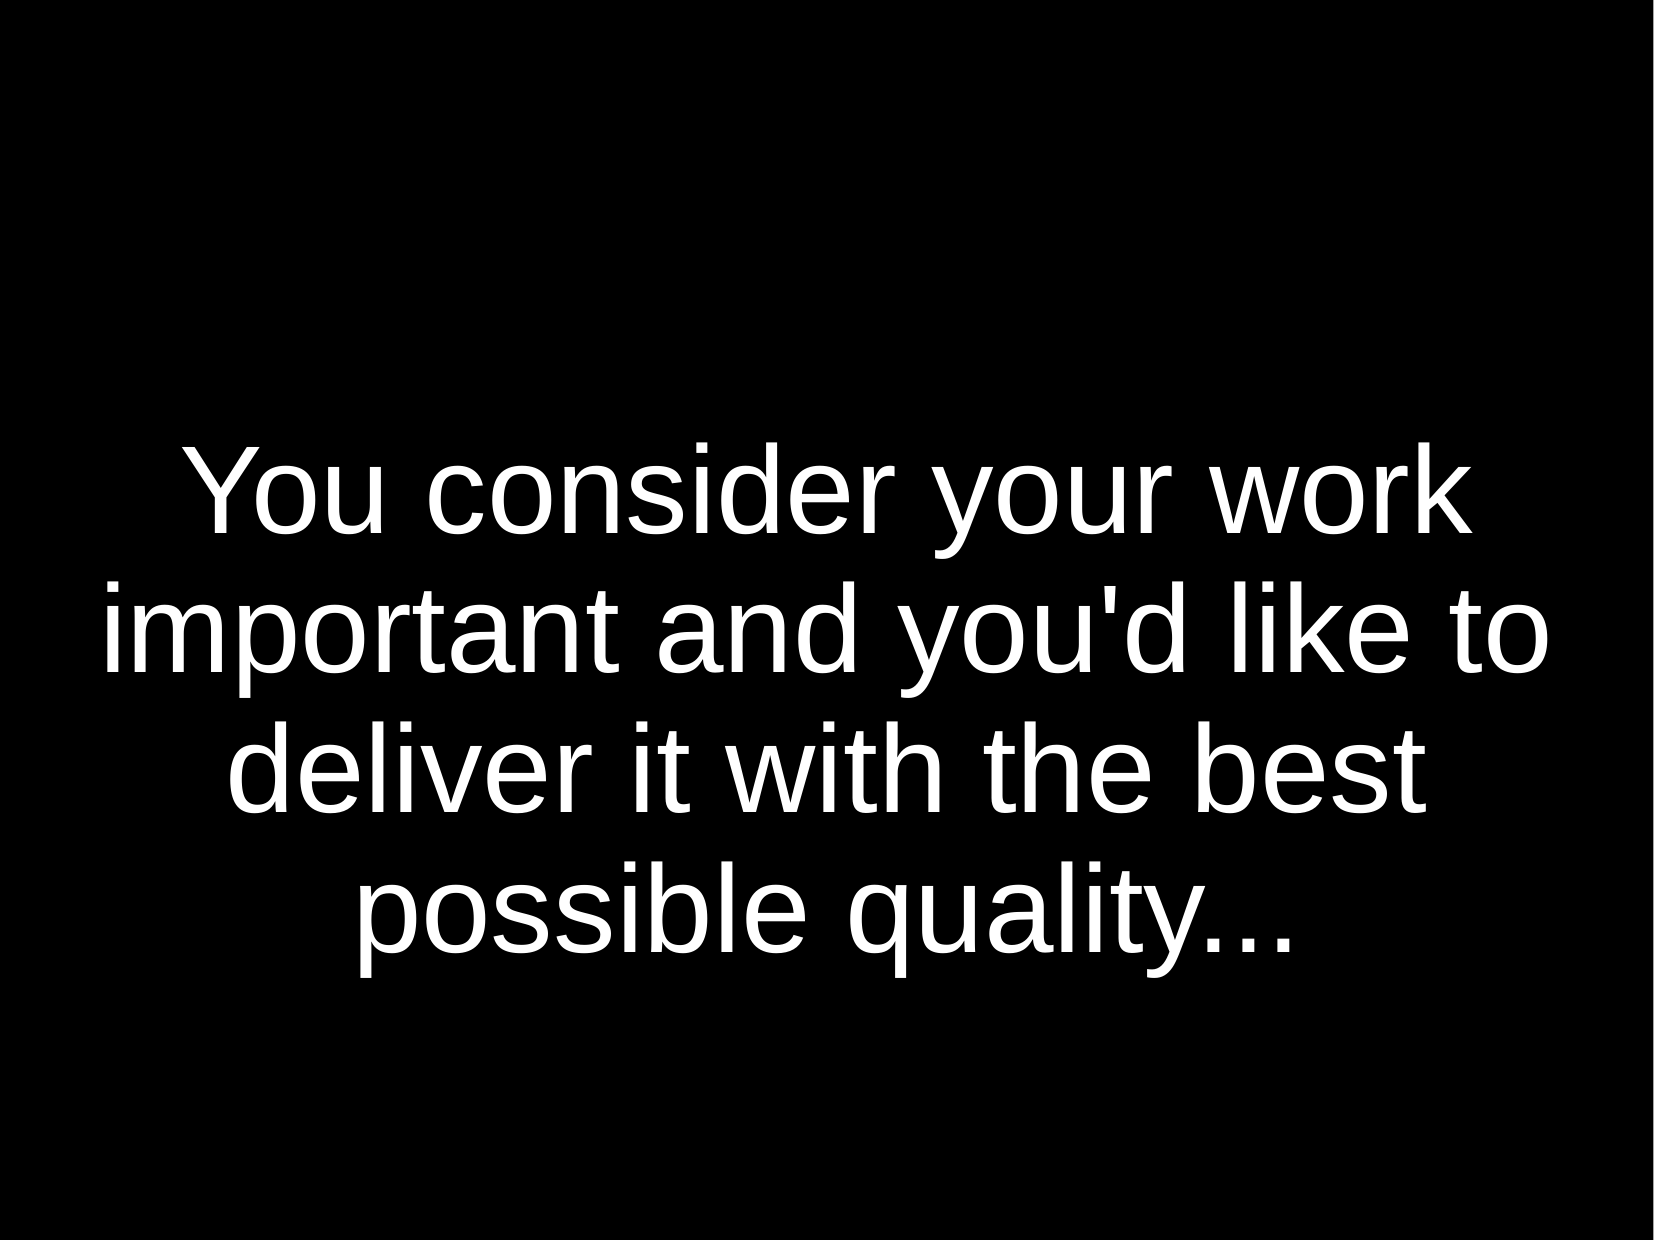

#
You consider your work important and you'd like to deliver it with the best possible quality...